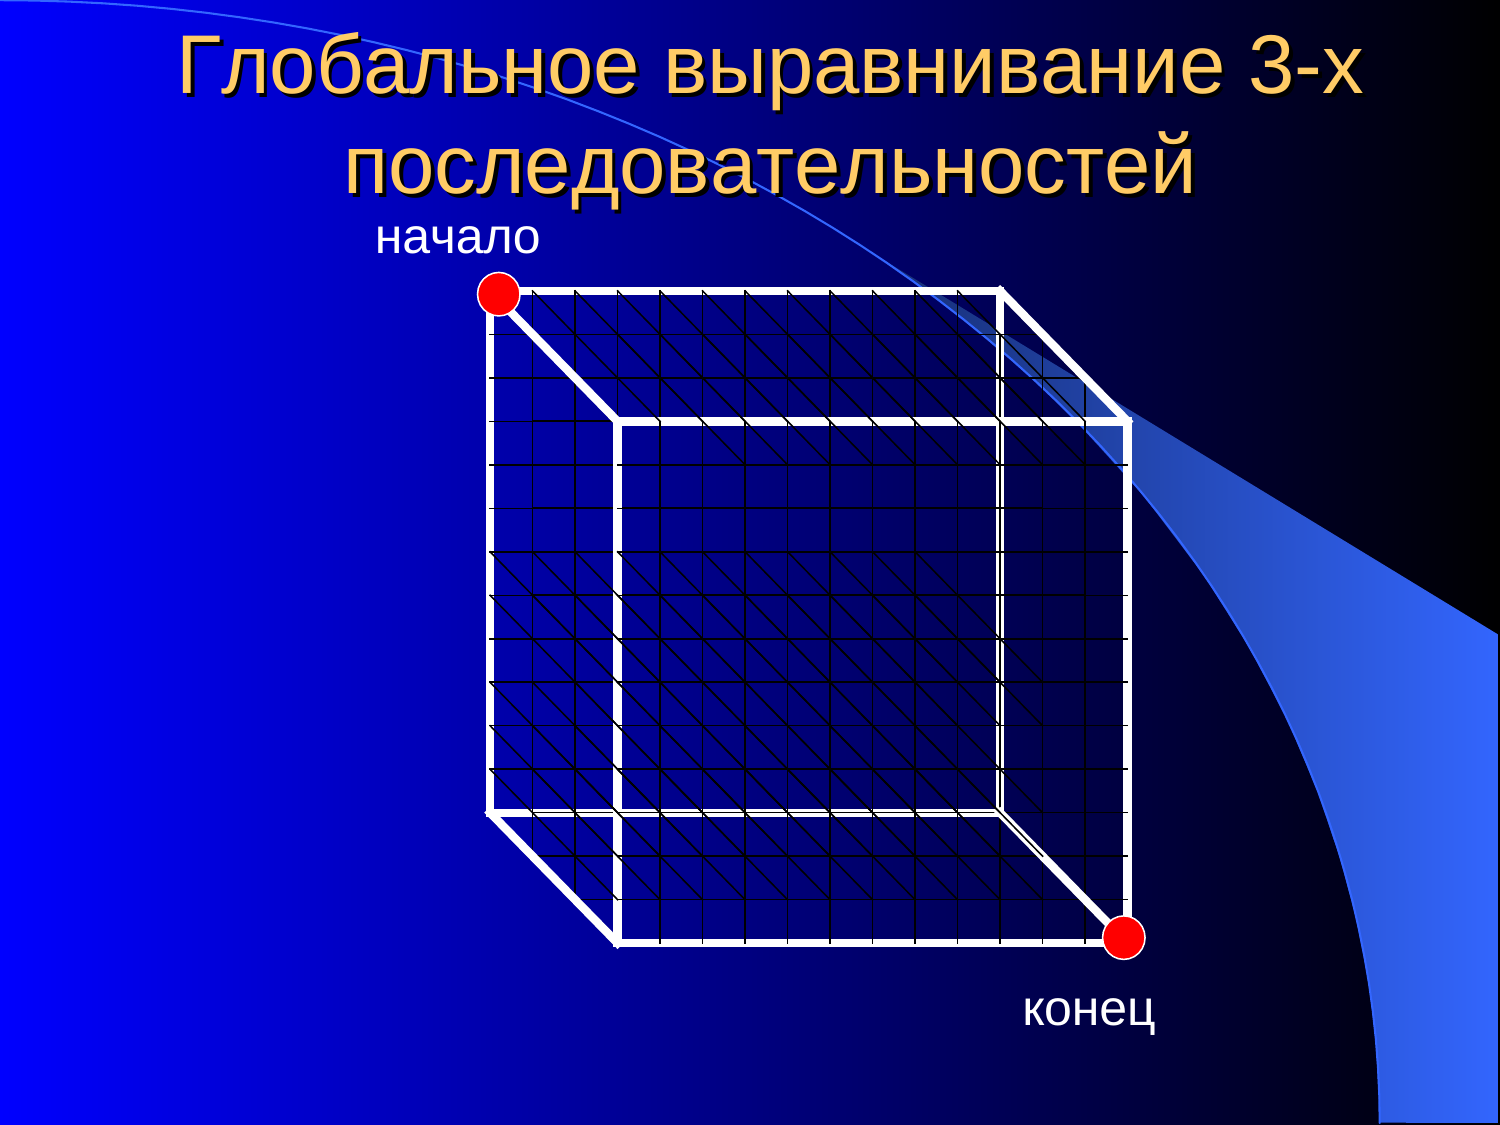

# Глобальное выравнивание 3-х последовательностей
начало
конец